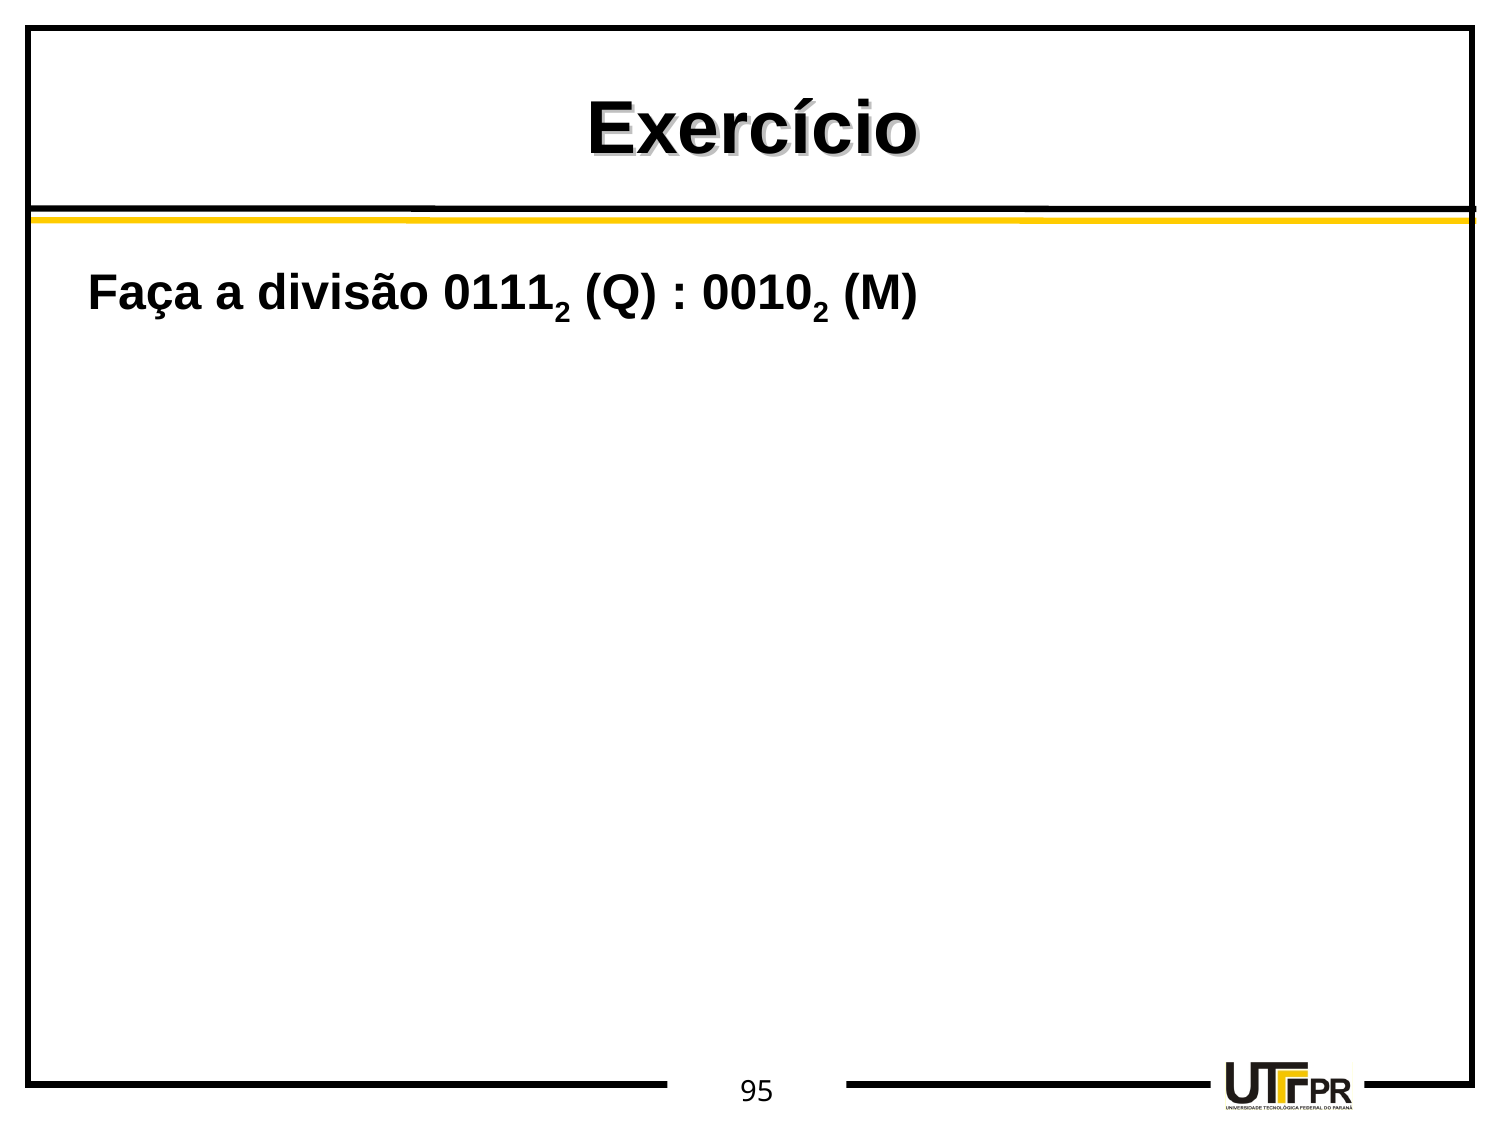

Exercício
# Faça a divisão 01112 (Q) : 00102 (M)